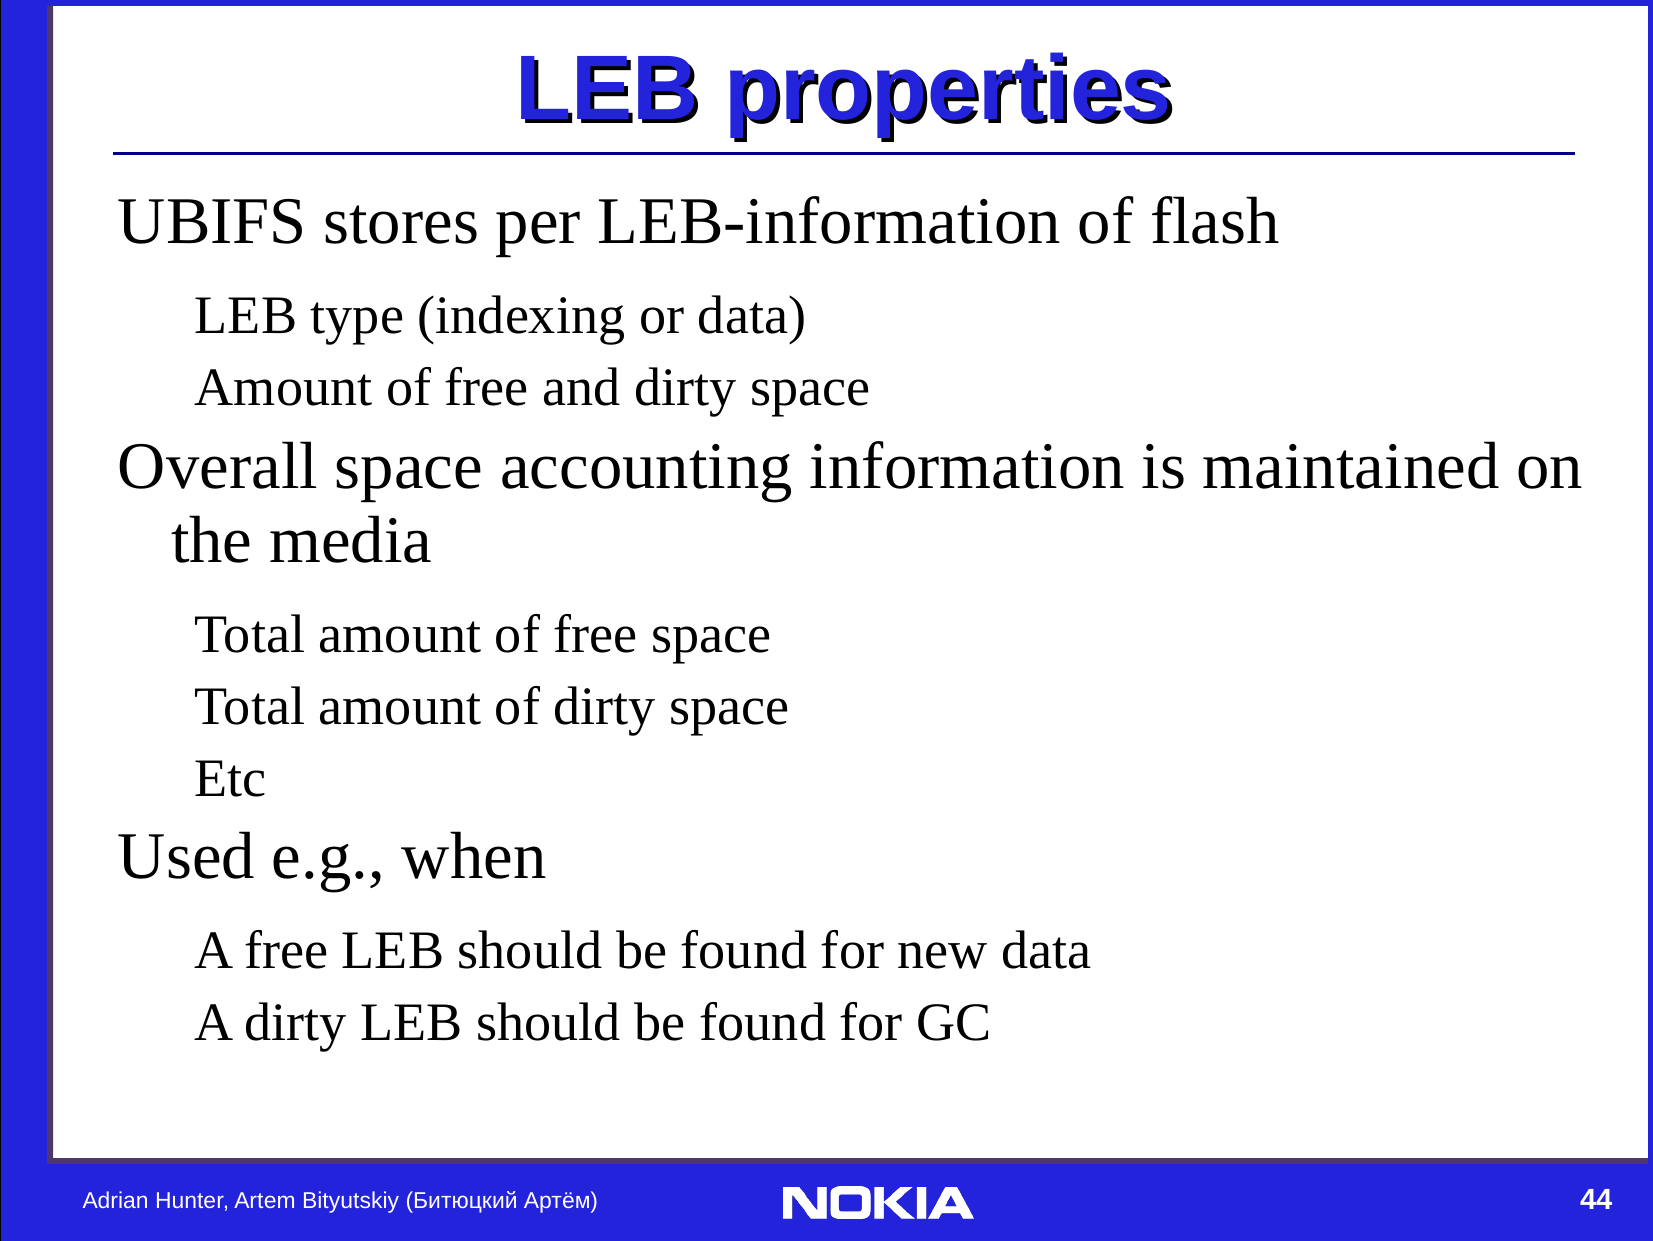

# LEB properties
UBIFS stores per LEB-information of flash
LEB type (indexing or data)
Amount of free and dirty space
Overall space accounting information is maintained on the media
Total amount of free space
Total amount of dirty space
Etc
Used e.g., when
A free LEB should be found for new data
A dirty LEB should be found for GC
44